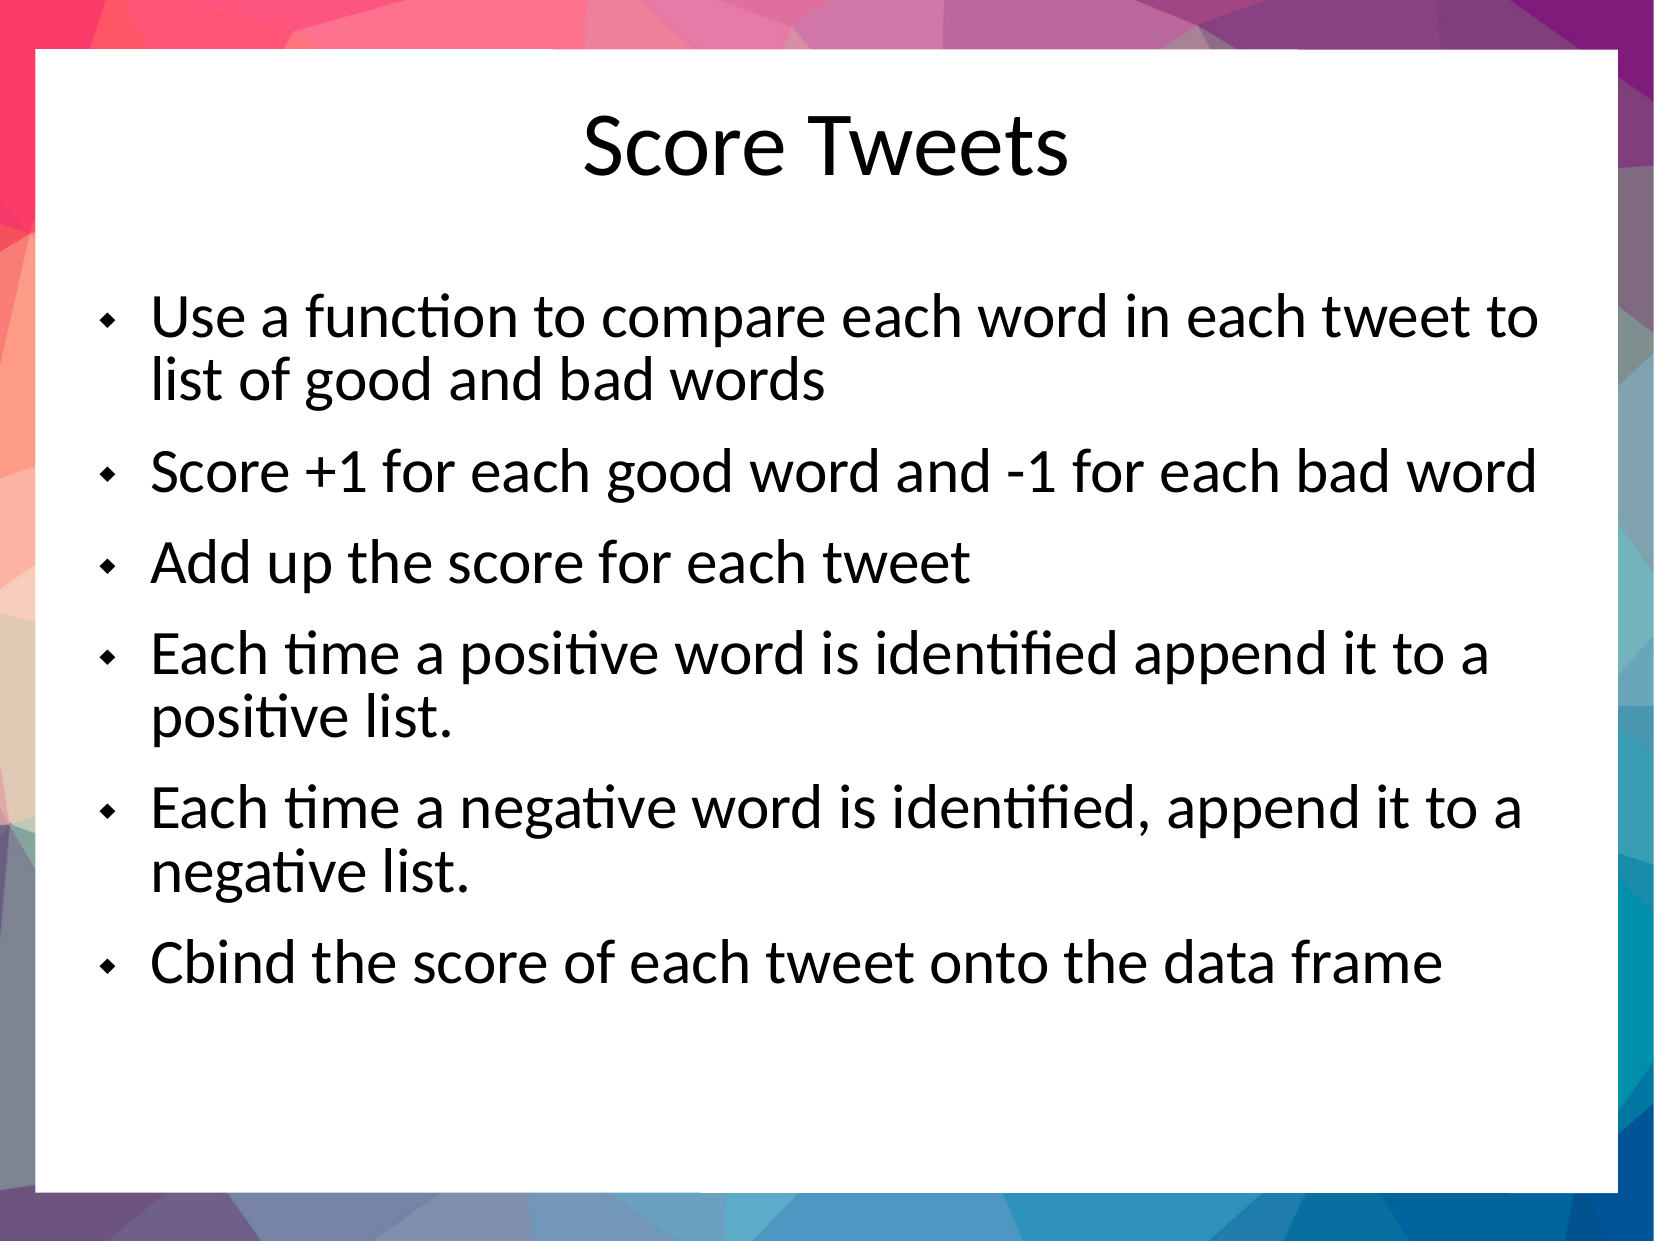

# Score Tweets
Use a function to compare each word in each tweet to list of good and bad words
Score +1 for each good word and -1 for each bad word
Add up the score for each tweet
Each time a positive word is identified append it to a positive list.
Each time a negative word is identified, append it to a negative list.
Cbind the score of each tweet onto the data frame